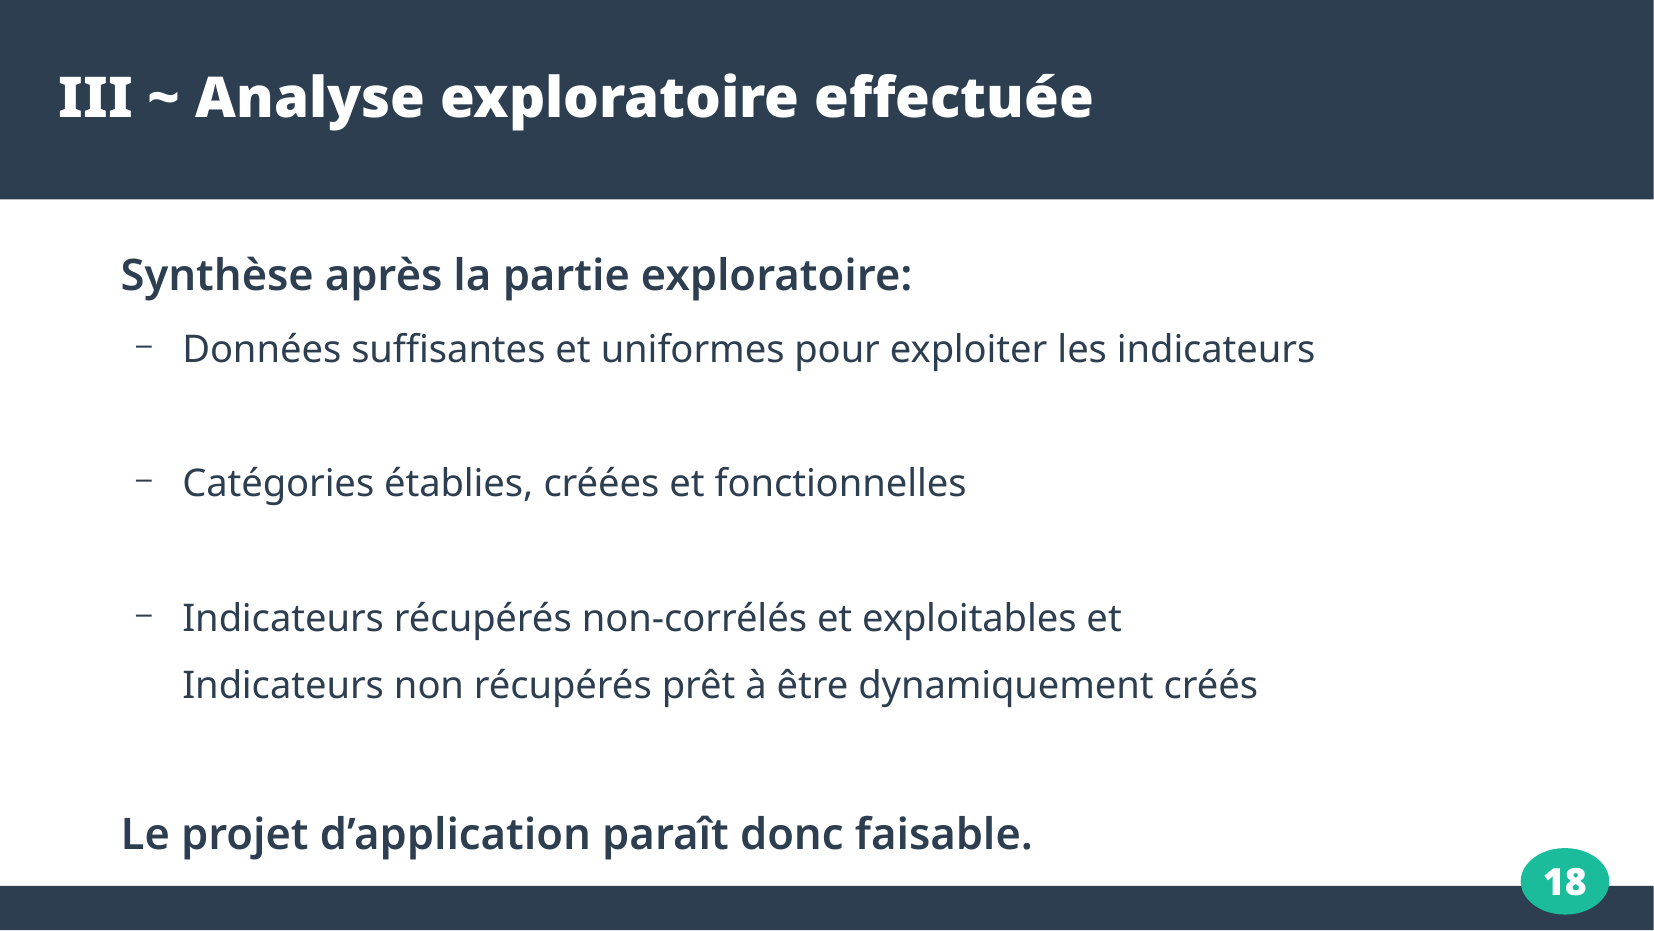

# III ~ Analyse exploratoire effectuée
Synthèse après la partie exploratoire:
Données suffisantes et uniformes pour exploiter les indicateurs
Catégories établies, créées et fonctionnelles
Indicateurs récupérés non-corrélés et exploitables et
Indicateurs non récupérés prêt à être dynamiquement créés
Le projet d’application paraît donc faisable.
18